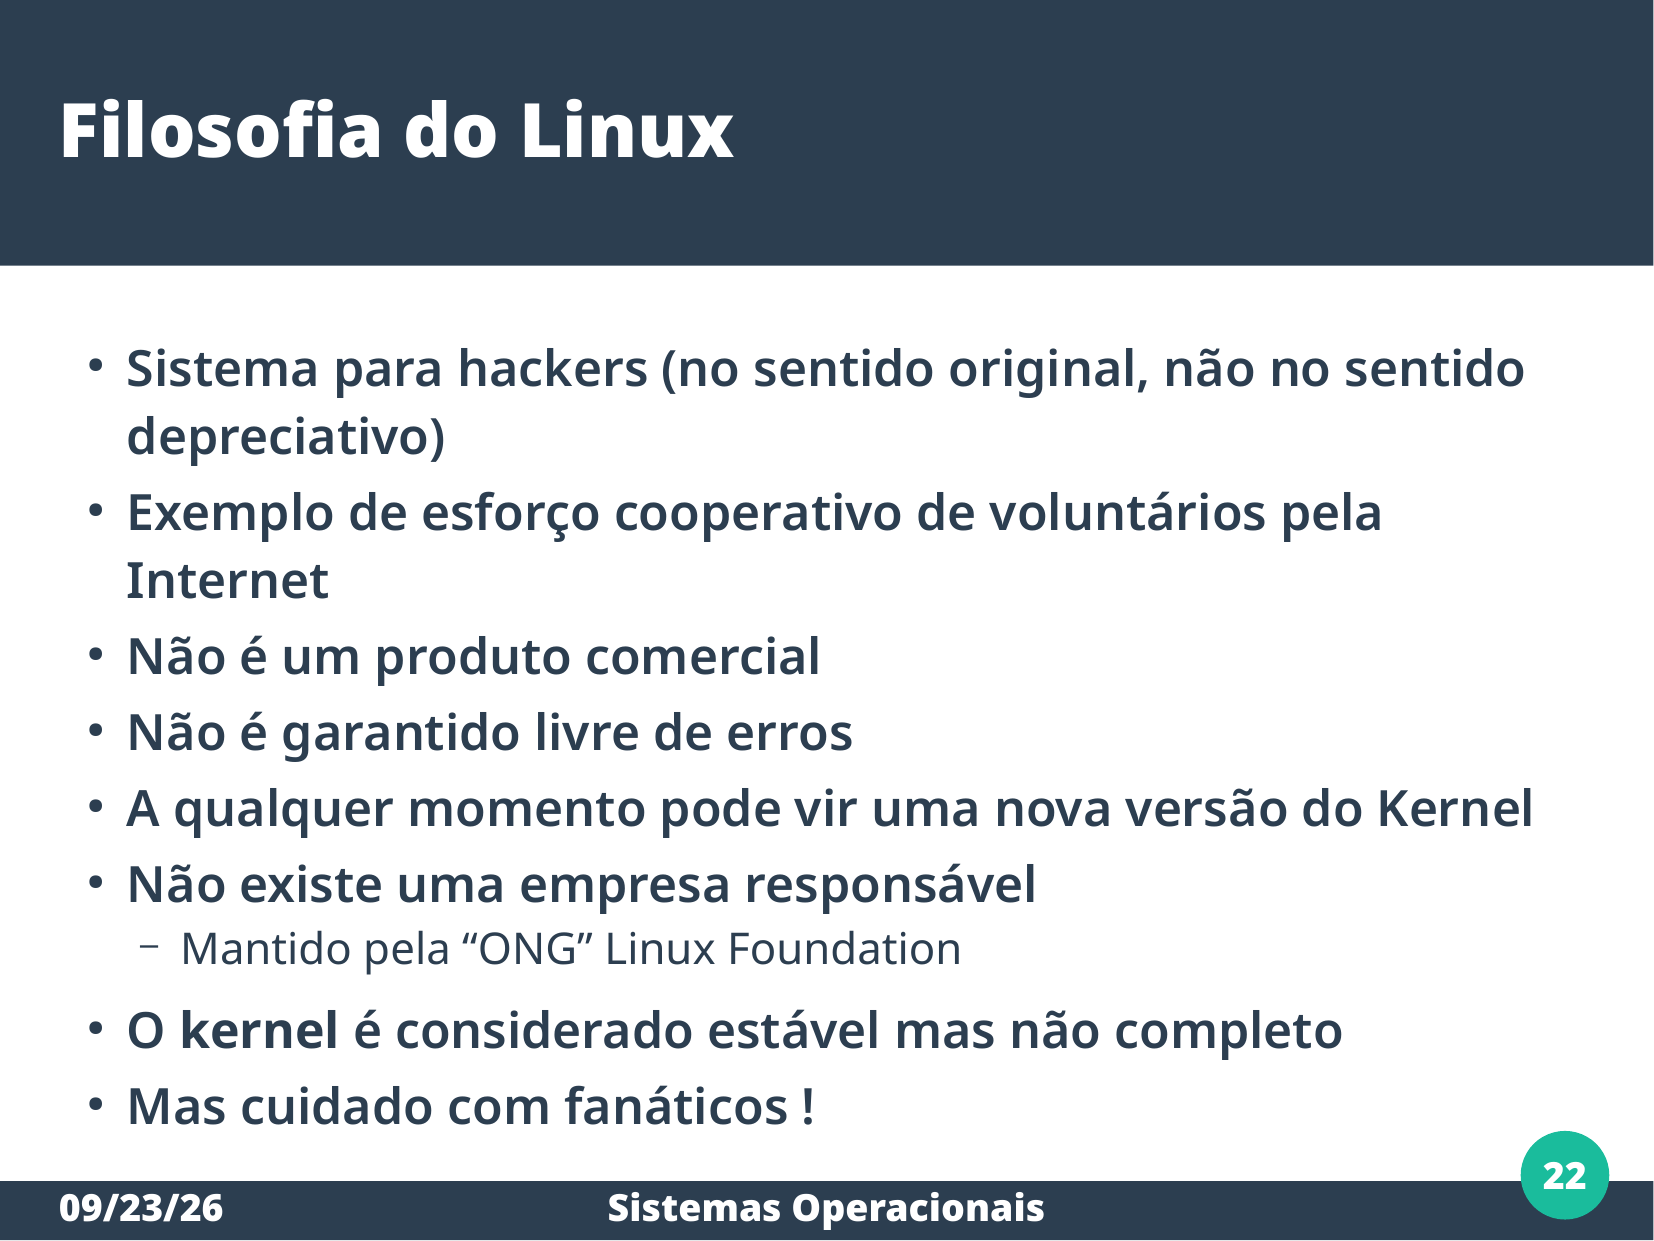

# Filosofia do Linux
Sistema para hackers (no sentido original, não no sentido depreciativo)
Exemplo de esforço cooperativo de voluntários pela Internet
Não é um produto comercial
Não é garantido livre de erros
A qualquer momento pode vir uma nova versão do Kernel
Não existe uma empresa responsável
Mantido pela “ONG” Linux Foundation
O kernel é considerado estável mas não completo
Mas cuidado com fanáticos !
22
Sistemas Operacionais